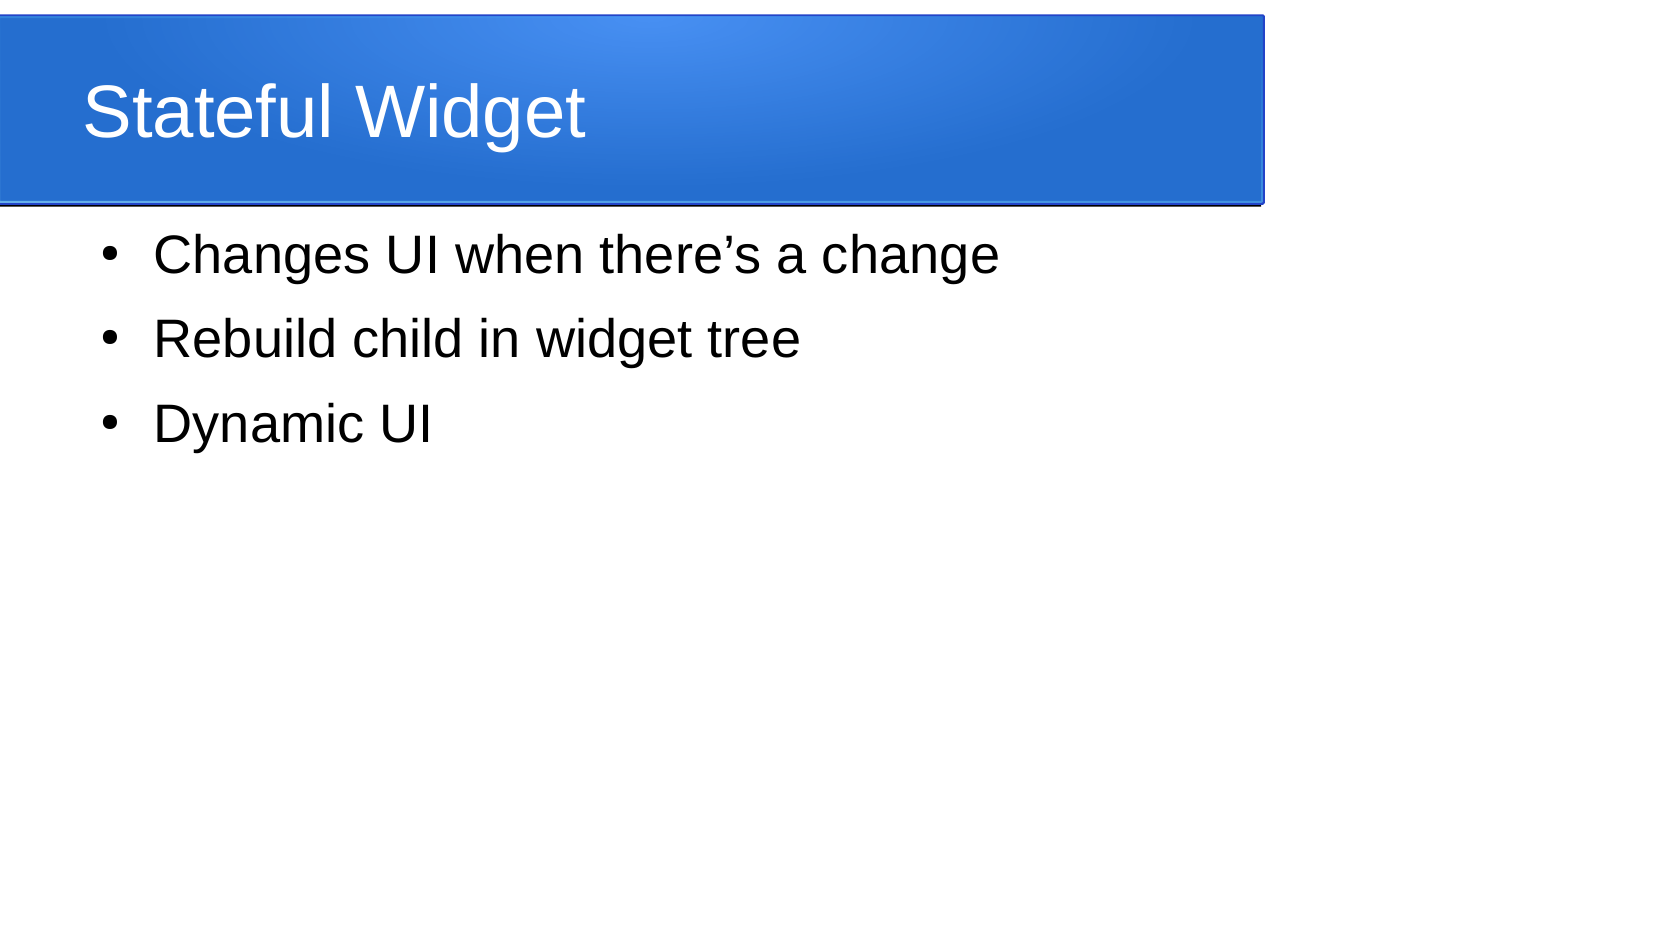

# Stateful Widget
Changes UI when there’s a change
Rebuild child in widget tree
Dynamic UI